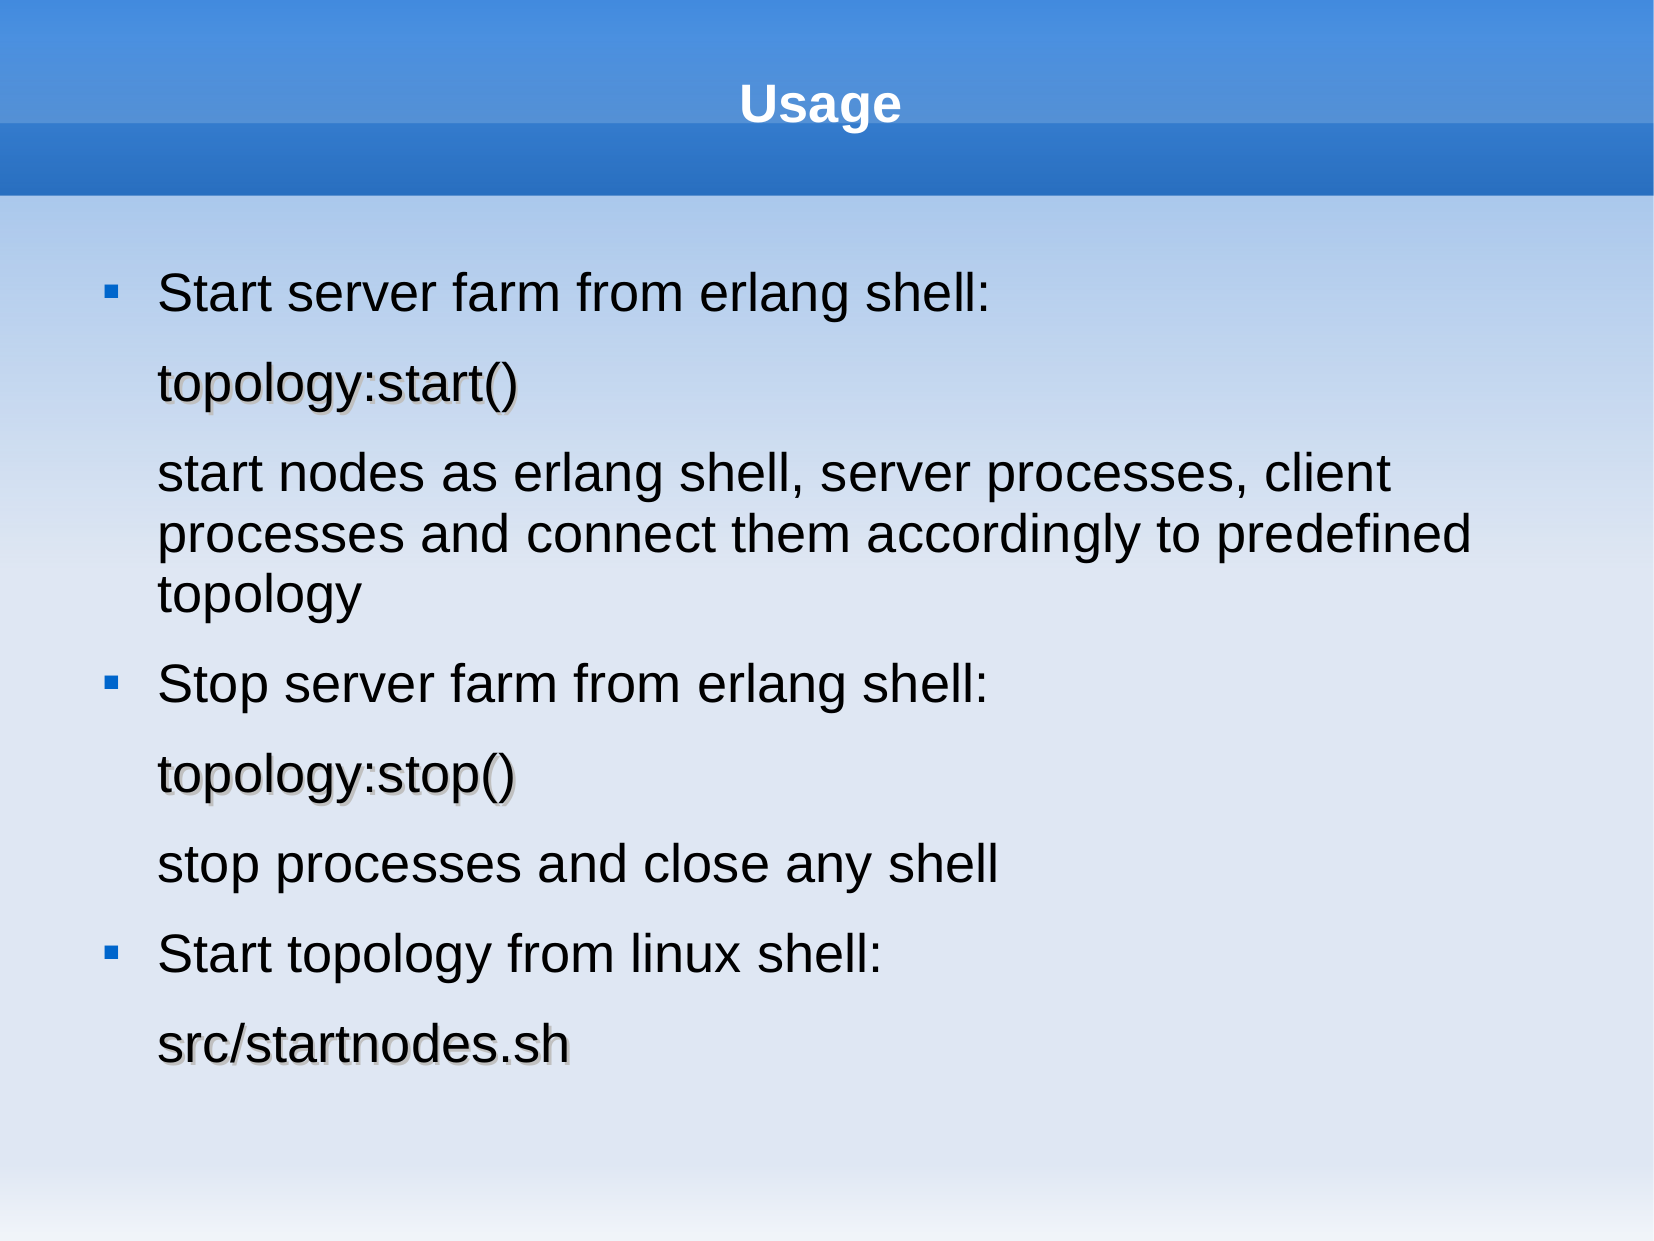

# Usage
Start server farm from erlang shell:
topology:start()
start nodes as erlang shell, server processes, client processes and connect them accordingly to predefined topology
Stop server farm from erlang shell:
topology:stop()
stop processes and close any shell
Start topology from linux shell:
src/startnodes.sh